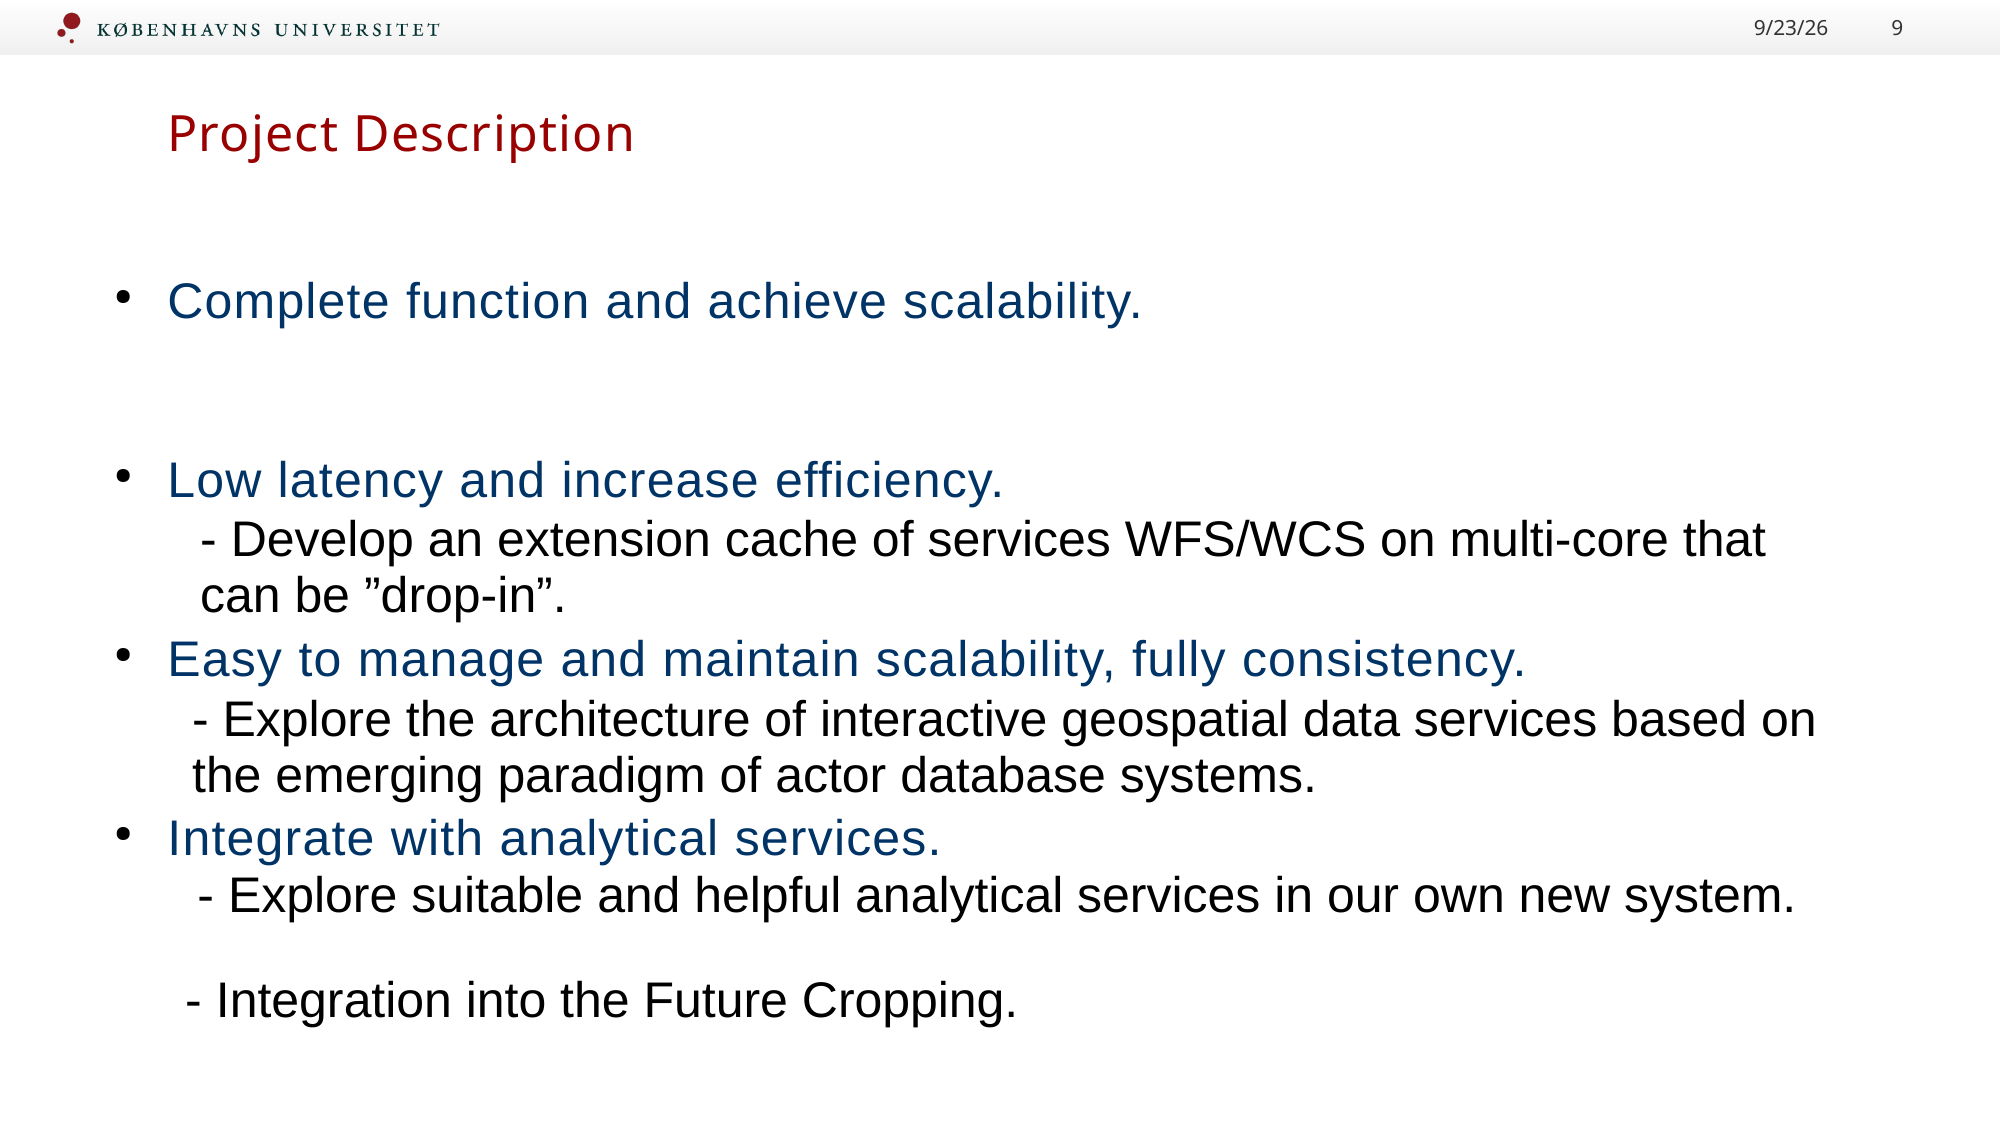

#
Project Description
Complete function and achieve scalability.
Low latency and increase efficiency.
Easy to manage and maintain scalability, fully consistency.
Integrate with analytical services.
- Develop an extension cache of services WFS/WCS on multi-core that can be ”drop-in”.
- Explore the architecture of interactive geospatial data services based on the emerging paradigm of actor database systems.
- Explore suitable and helpful analytical services in our own new system.
- Integration into the Future Cropping.